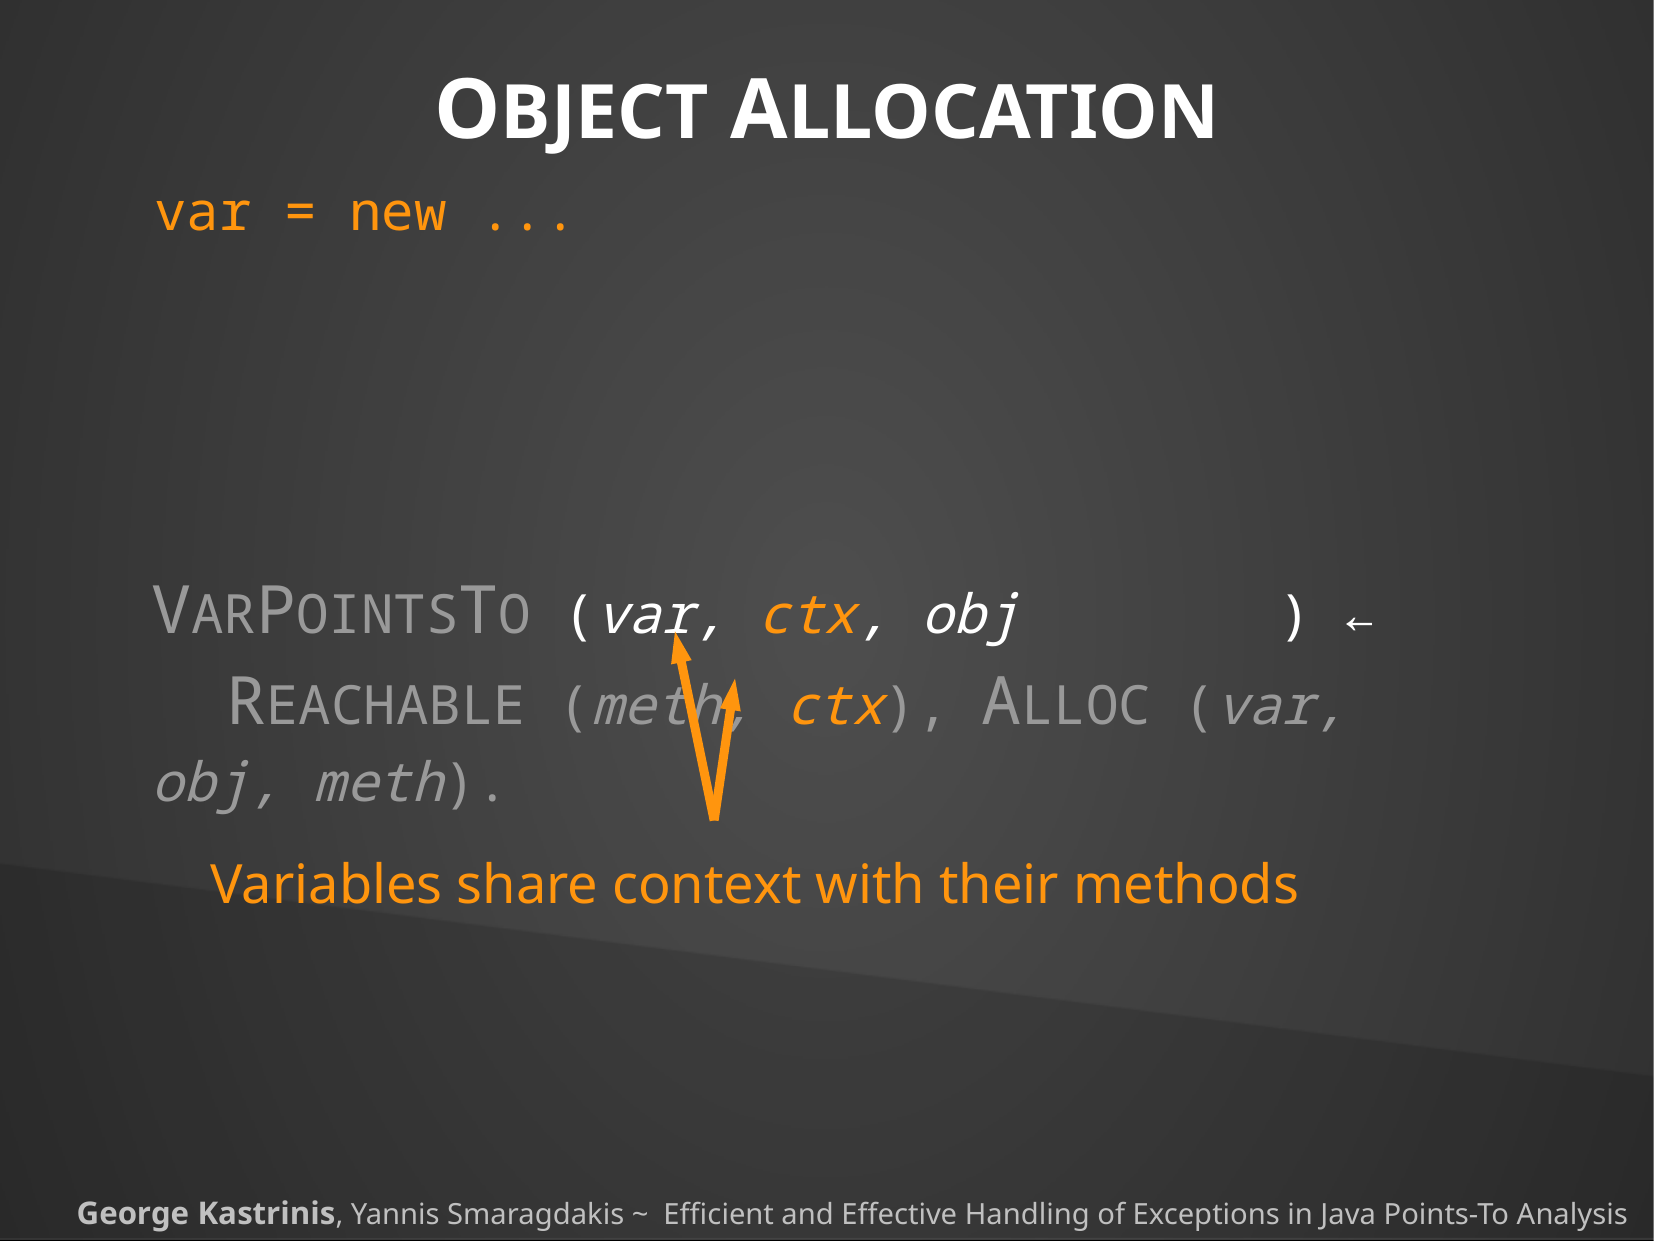

OBJECT ALLOCATION
var = new ...
VARPOINTSTO (var, ctx, obj ) ←
	REACHABLE (meth, ctx), ALLOC (var, obj, meth).
Variables share context with their methods